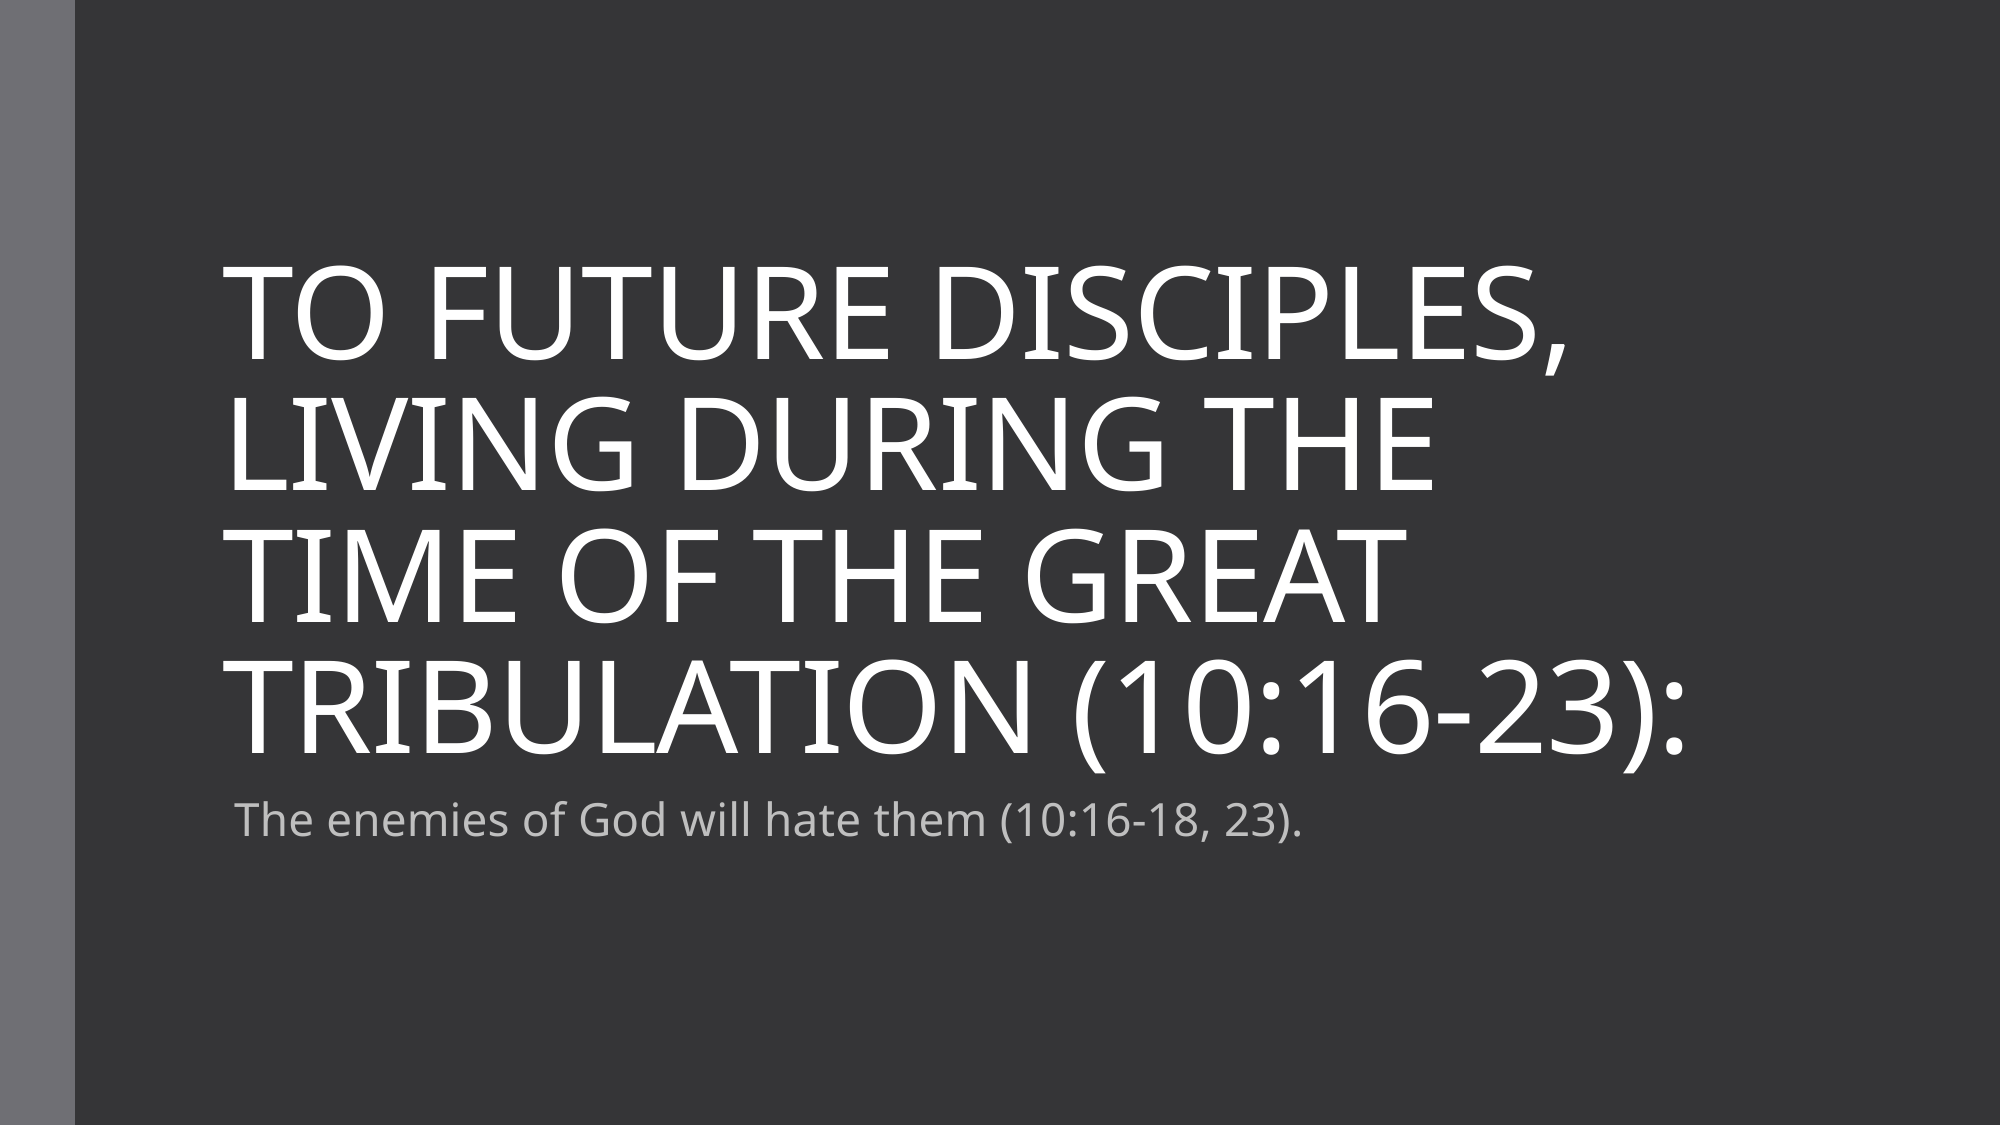

# TO FUTURE DISCIPLES, LIVING DURING THE TIME OF THE GREAT TRIBULATION (10:16-23):
 The enemies of God will hate them (10:16-18, 23).